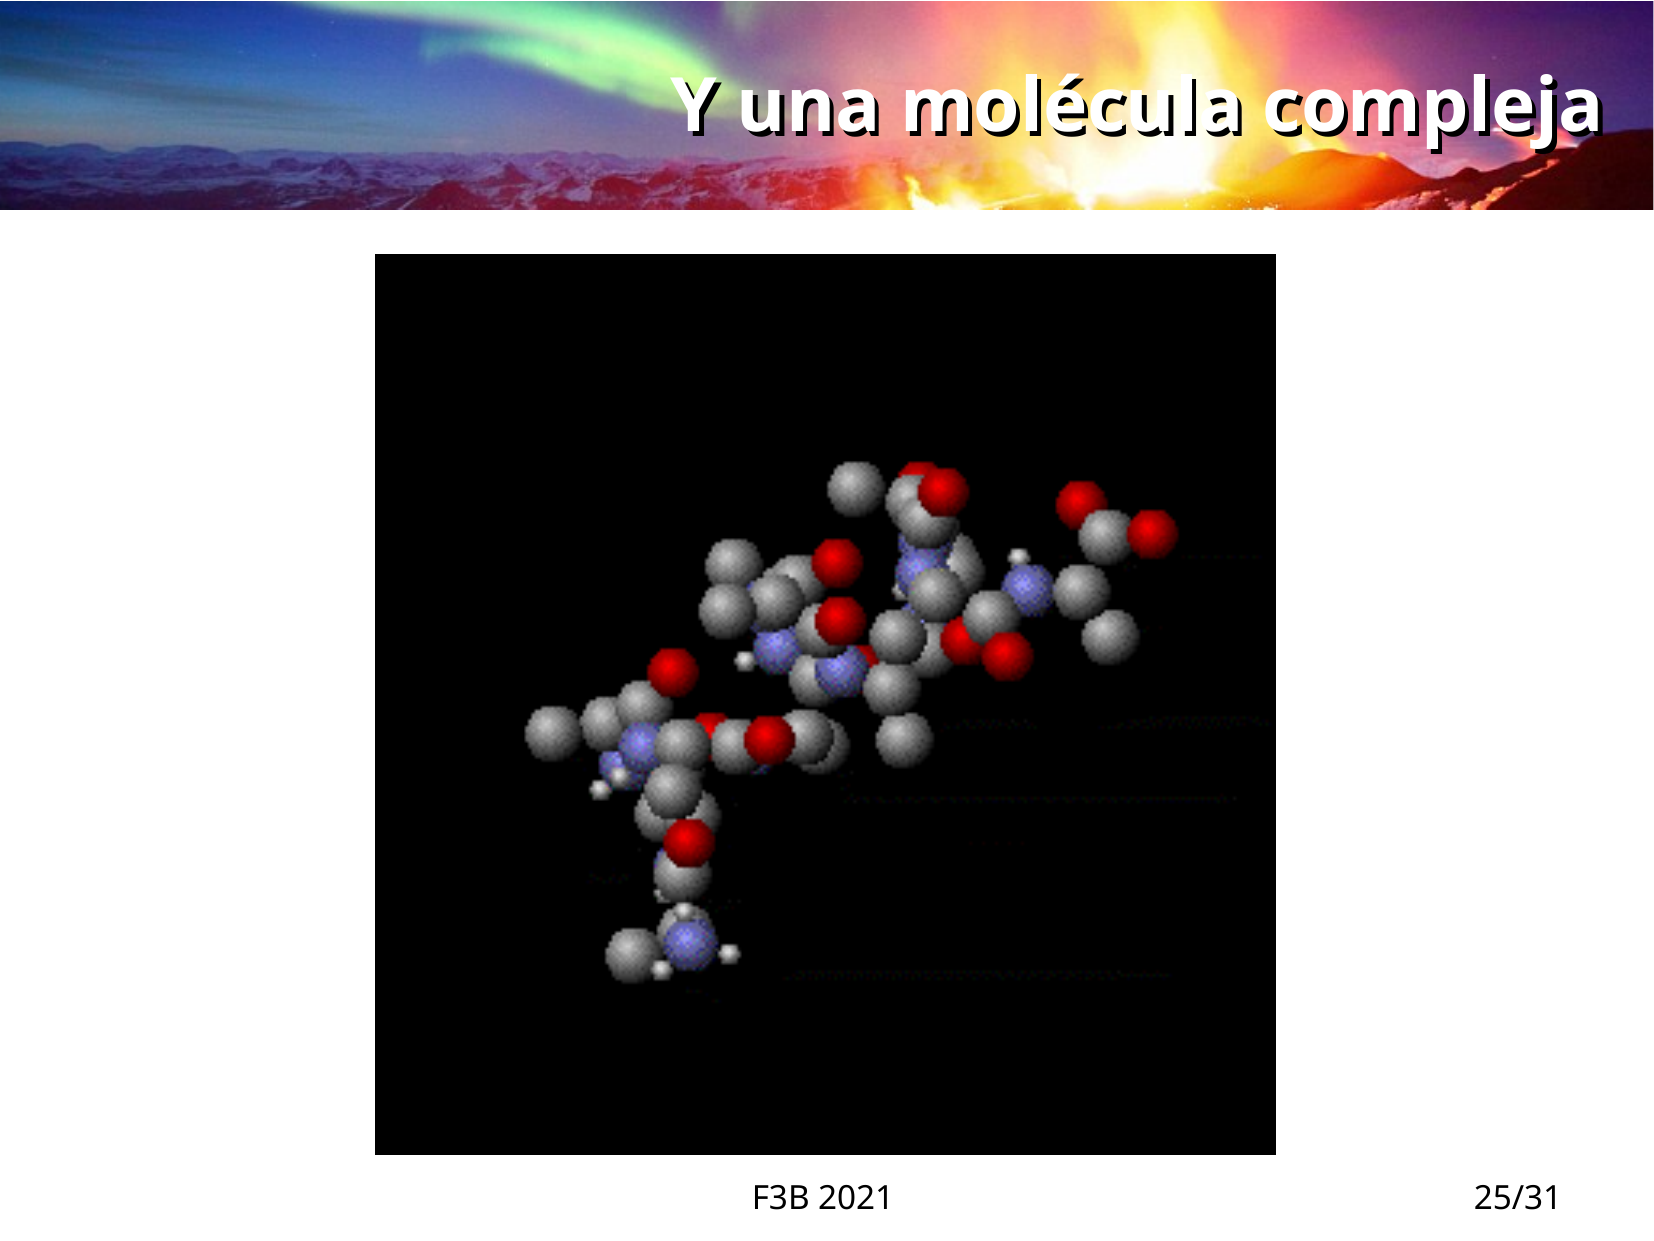

# Y una molécula compleja
F3B 2021
25